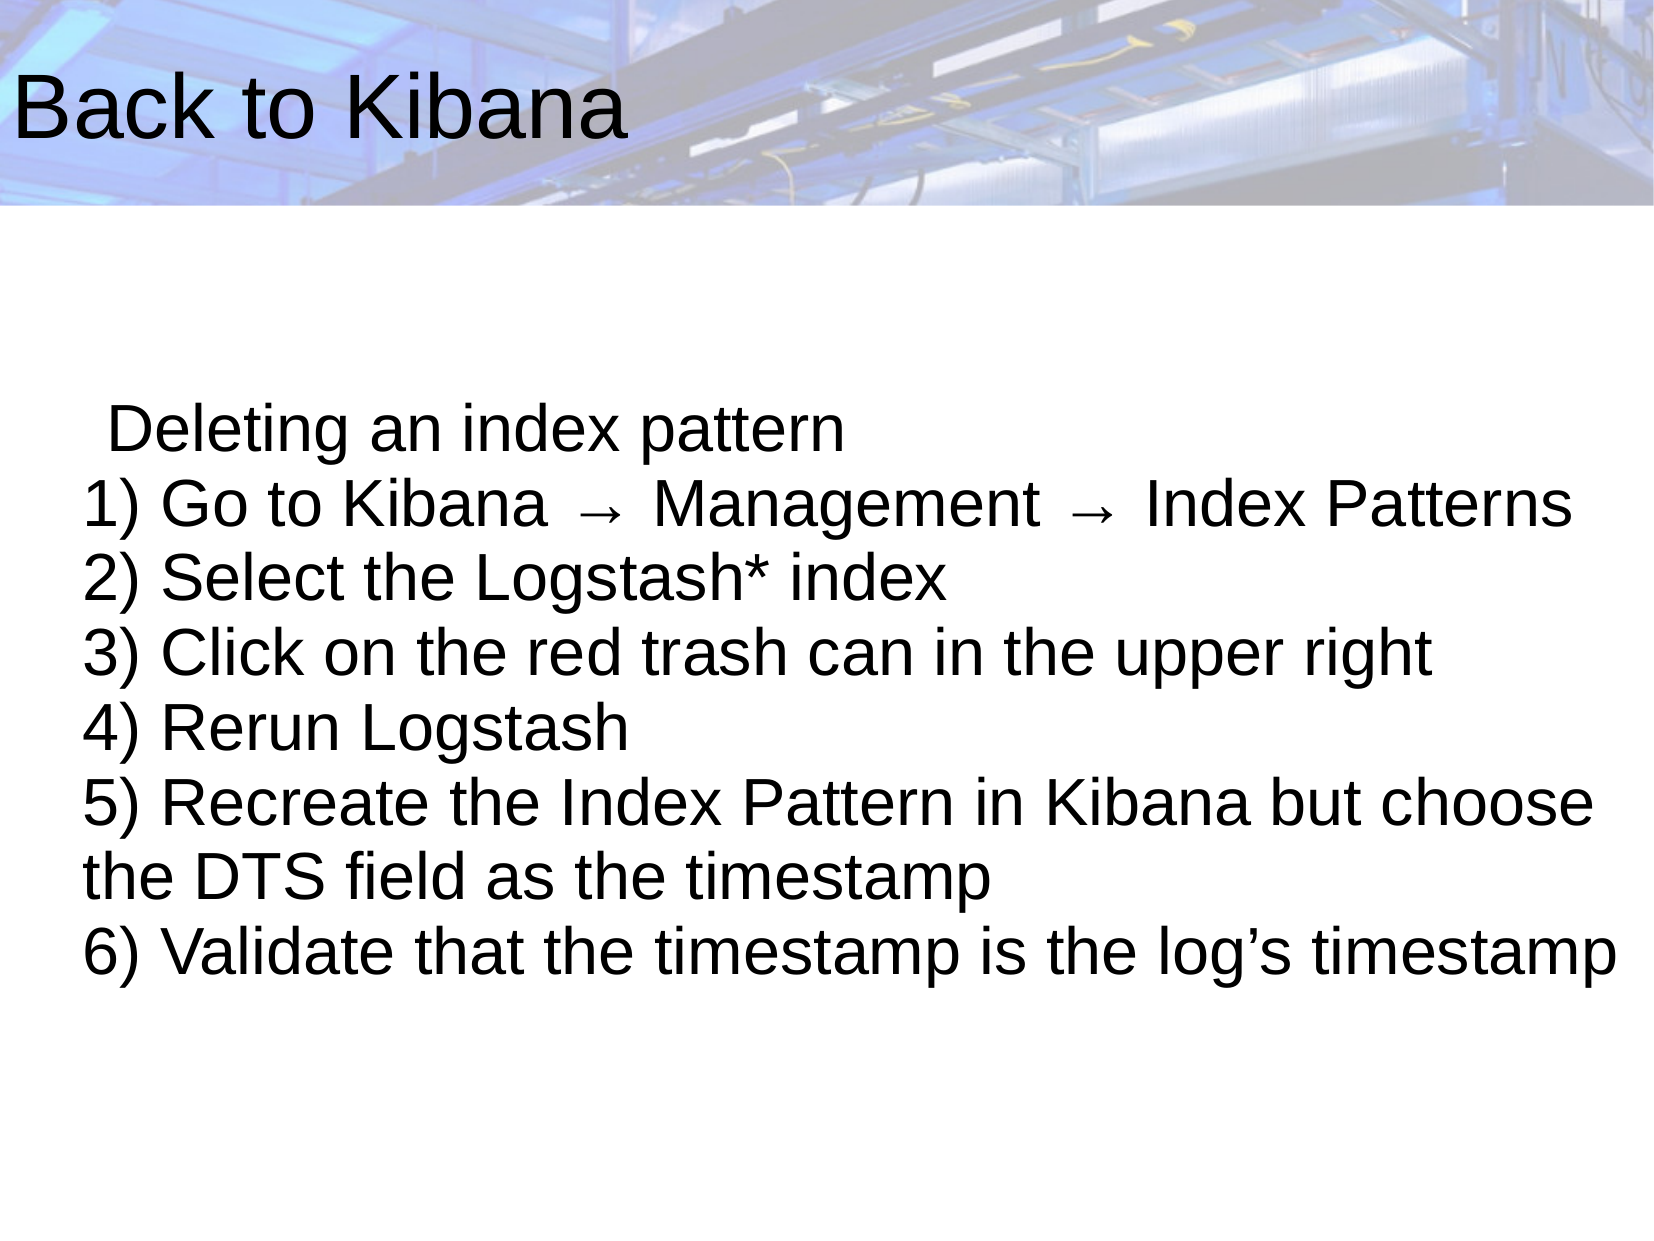

# Back to Kibana
Deleting an index pattern
 Go to Kibana → Management → Index Patterns
 Select the Logstash* index
 Click on the red trash can in the upper right
 Rerun Logstash
 Recreate the Index Pattern in Kibana but choose the DTS field as the timestamp
 Validate that the timestamp is the log’s timestamp